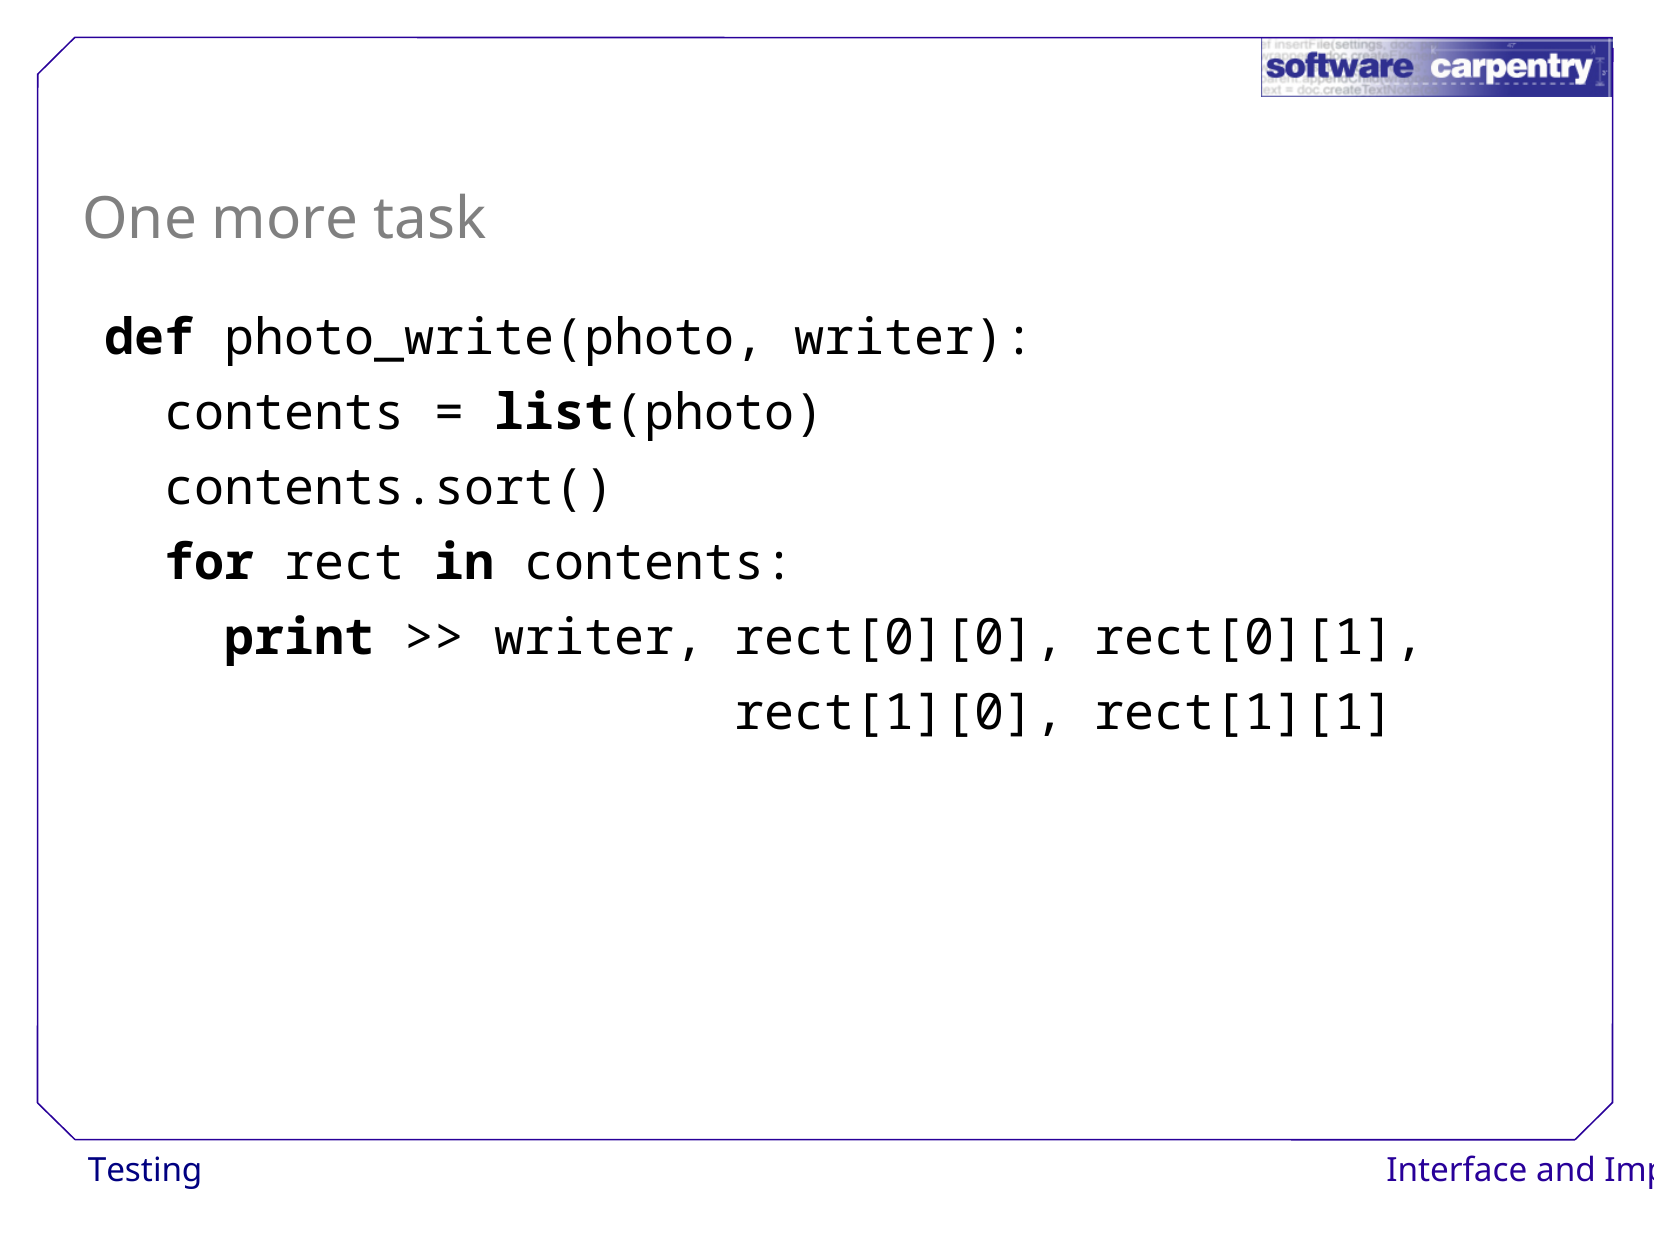

One more task
def photo_write(photo, writer):
 contents = list(photo)
 contents.sort()
 for rect in contents:
 print >> writer, rect[0][0], rect[0][1],
 rect[1][0], rect[1][1]